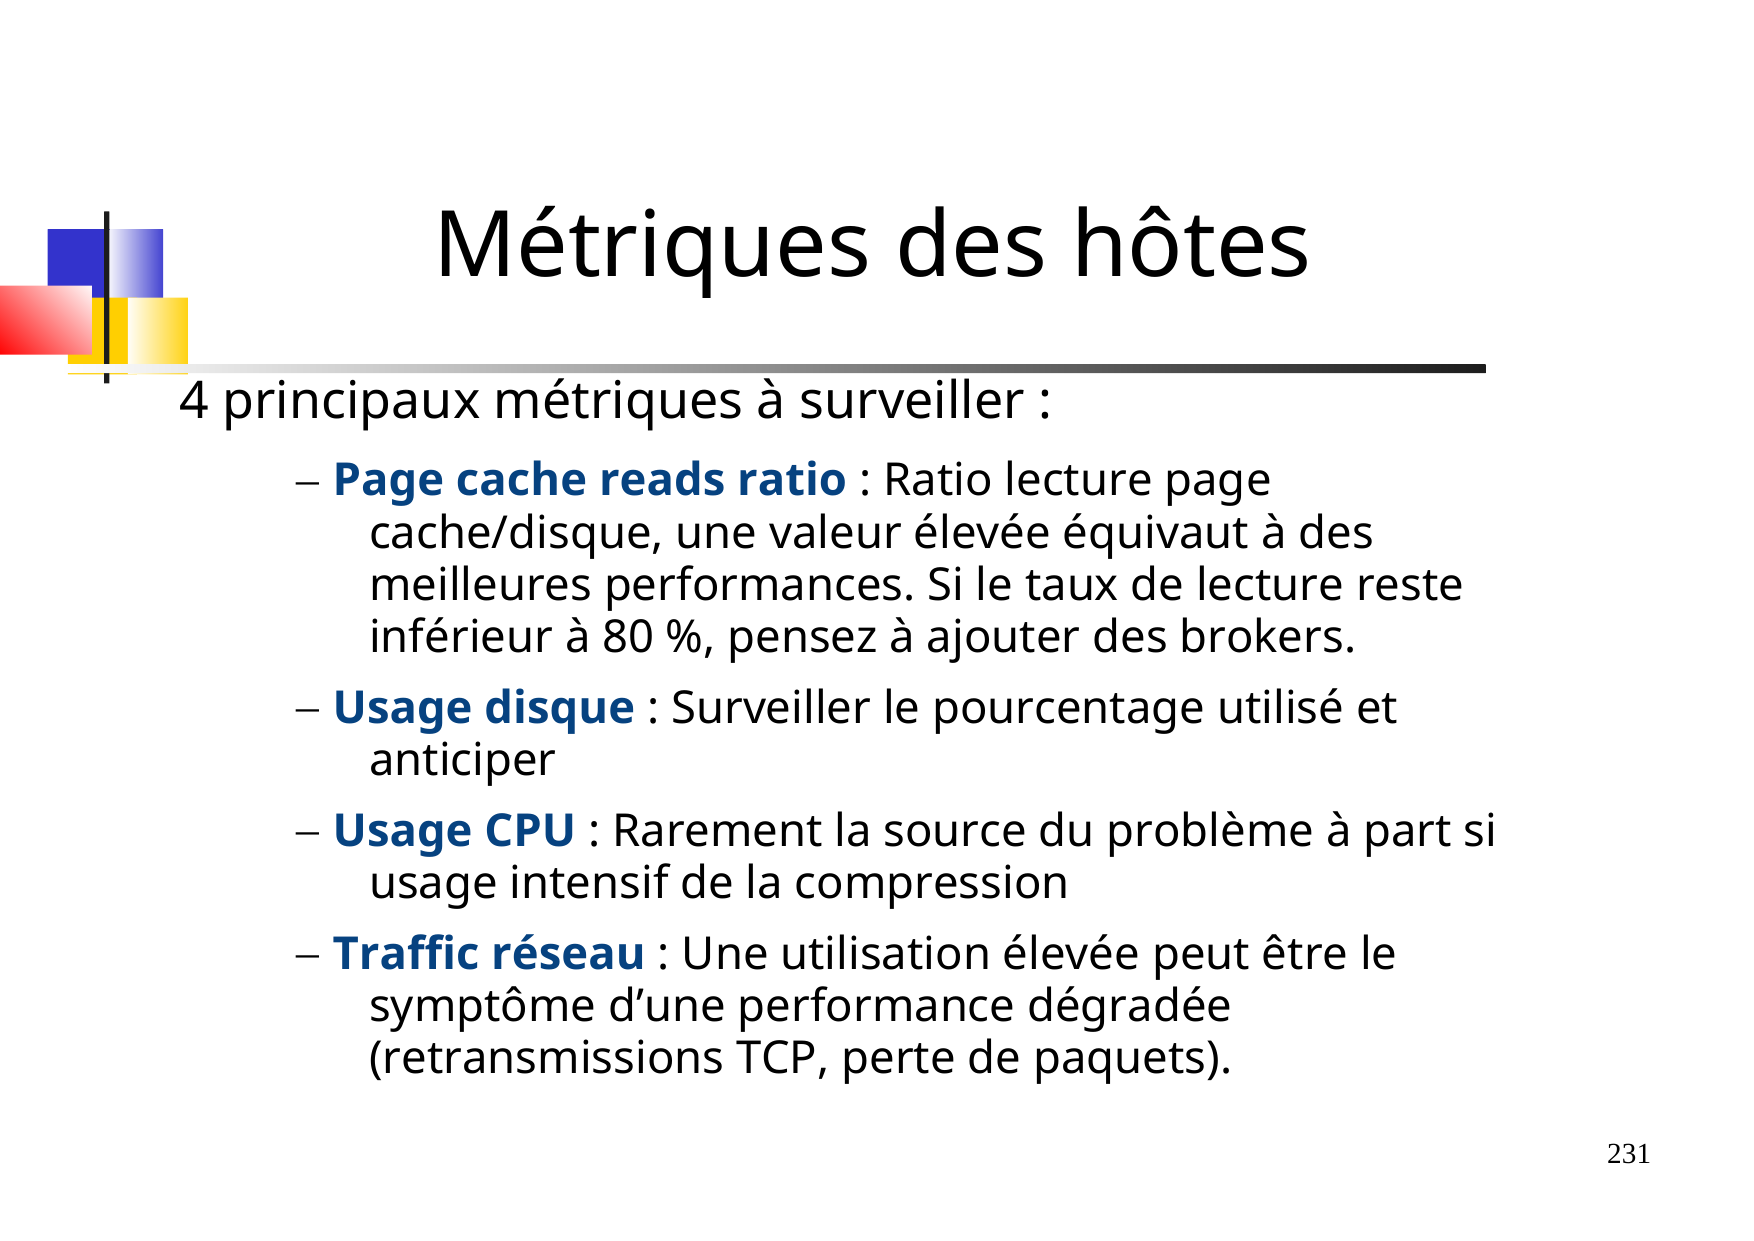

# Métriques des hôtes
4 principaux métriques à surveiller :
Page cache reads ratio : Ratio lecture page cache/disque, une valeur élevée équivaut à des meilleures performances. Si le taux de lecture reste inférieur à 80 %, pensez à ajouter des brokers.
Usage disque : Surveiller le pourcentage utilisé et anticiper
Usage CPU : Rarement la source du problème à part si usage intensif de la compression
Traffic réseau : Une utilisation élevée peut être le symptôme d’une performance dégradée (retransmissions TCP, perte de paquets).